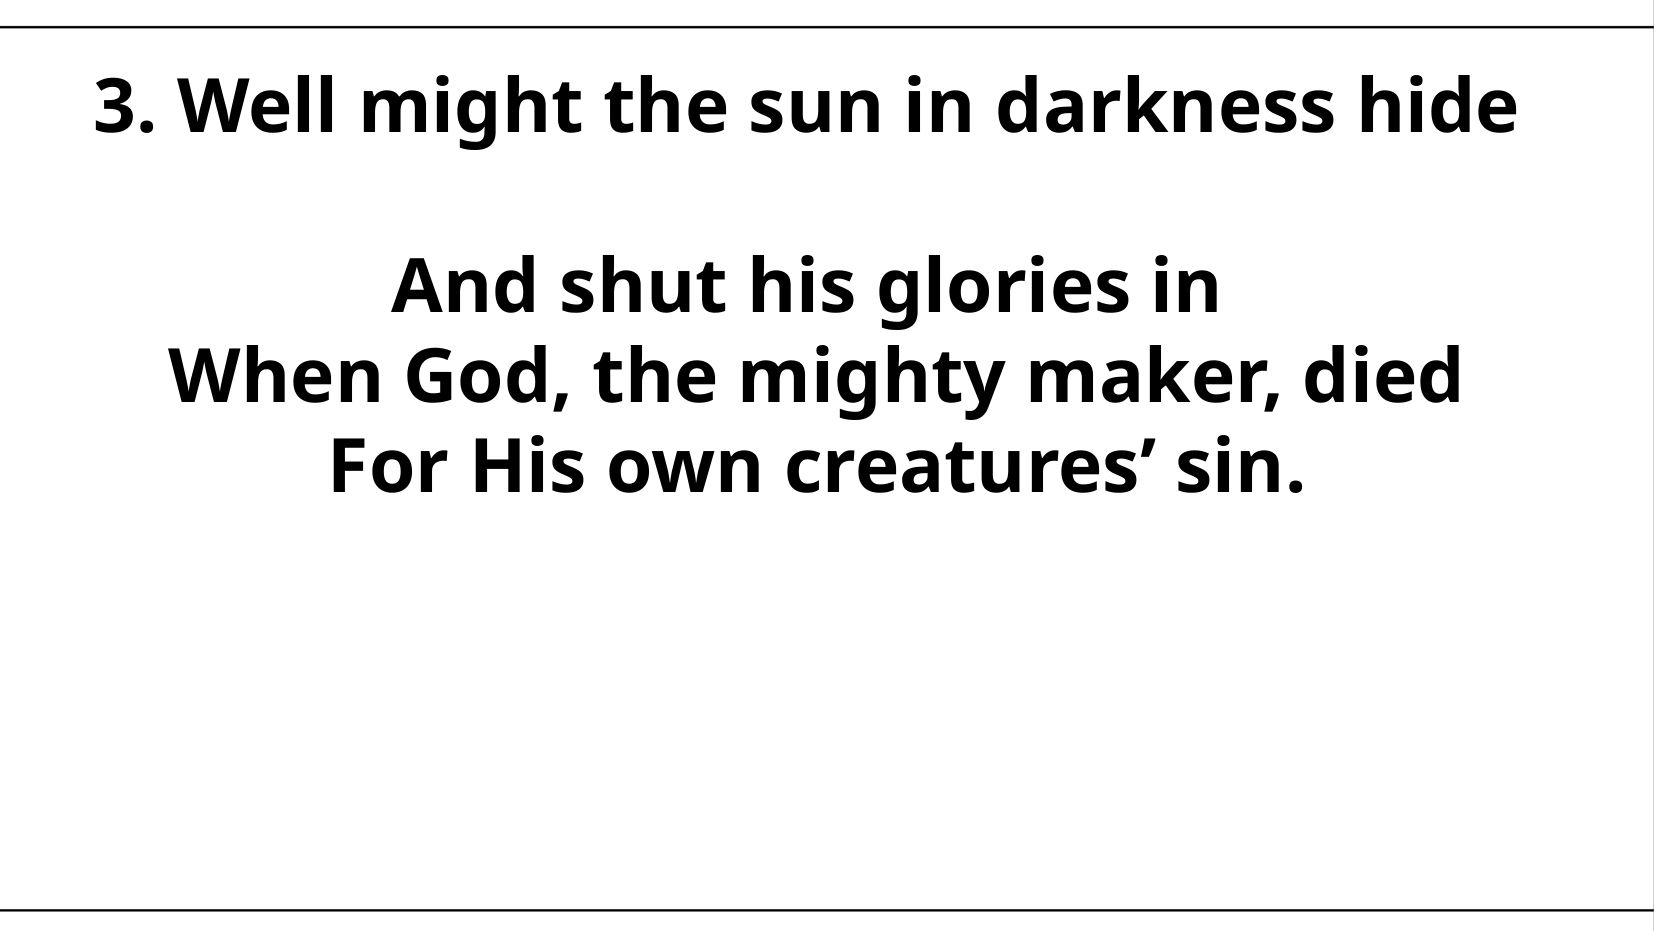

3. Well might the sun in darkness hide
And shut his glories in
When God, the mighty maker, died
For His own creatures’ sin.